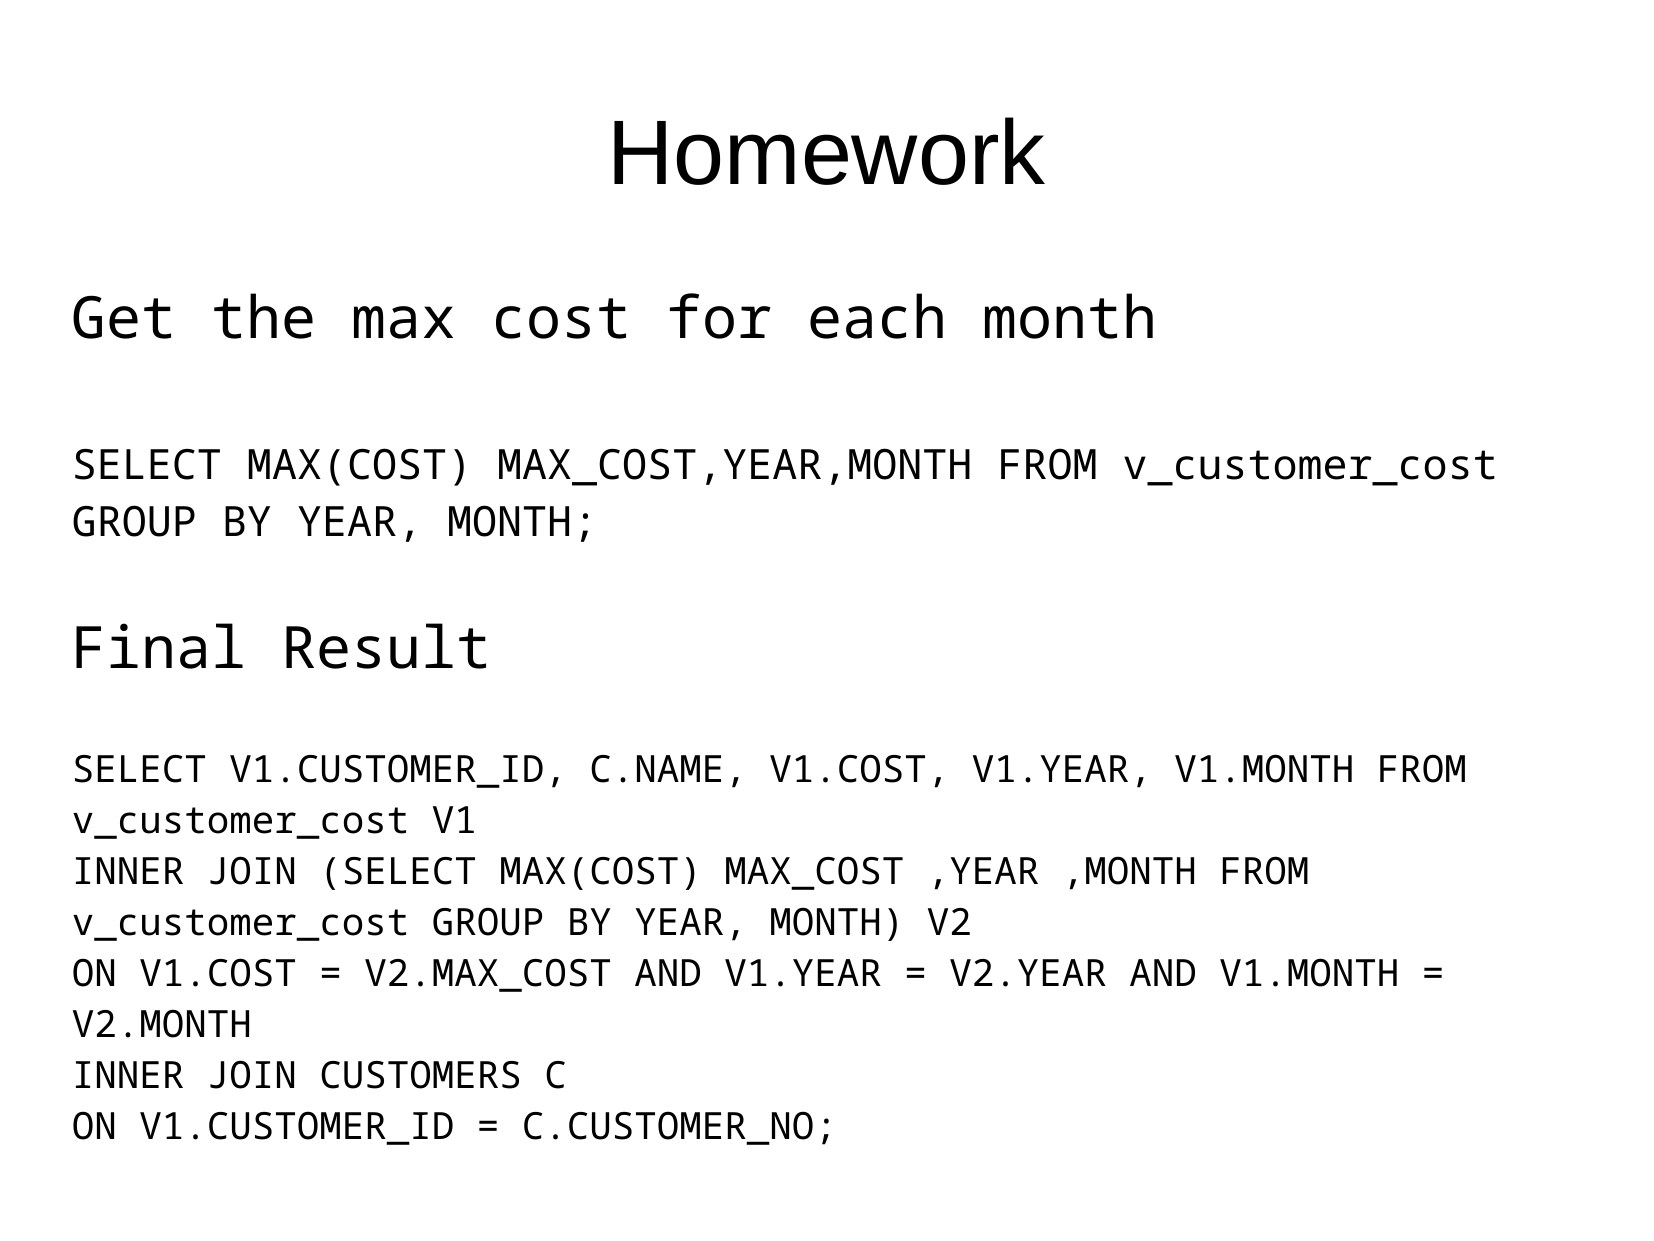

# Homework
Get the max cost for each month
SELECT MAX(COST) MAX_COST,YEAR,MONTH FROM v_customer_cost GROUP BY YEAR, MONTH;
Final Result
SELECT V1.CUSTOMER_ID, C.NAME, V1.COST, V1.YEAR, V1.MONTH FROM v_customer_cost V1
INNER JOIN (SELECT MAX(COST) MAX_COST ,YEAR ,MONTH FROM v_customer_cost GROUP BY YEAR, MONTH) V2
ON V1.COST = V2.MAX_COST AND V1.YEAR = V2.YEAR AND V1.MONTH = V2.MONTH
INNER JOIN CUSTOMERS C
ON V1.CUSTOMER_ID = C.CUSTOMER_NO;